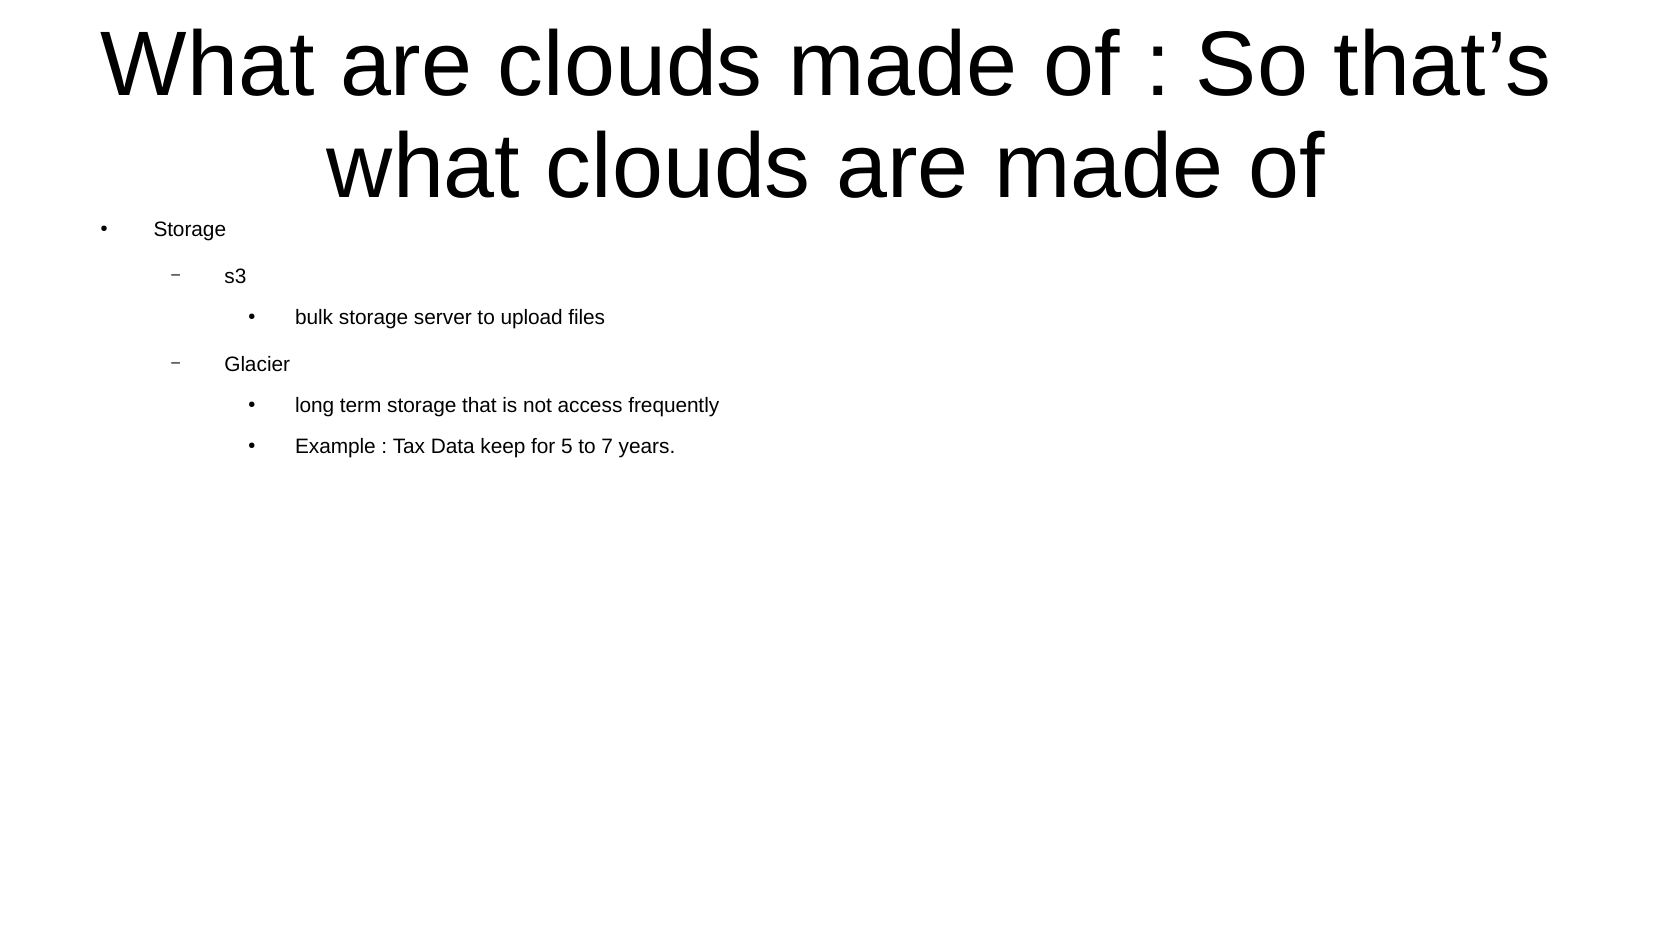

# What are clouds made of : So that’s what clouds are made of
Storage
s3
bulk storage server to upload files
Glacier
long term storage that is not access frequently
Example : Tax Data keep for 5 to 7 years.